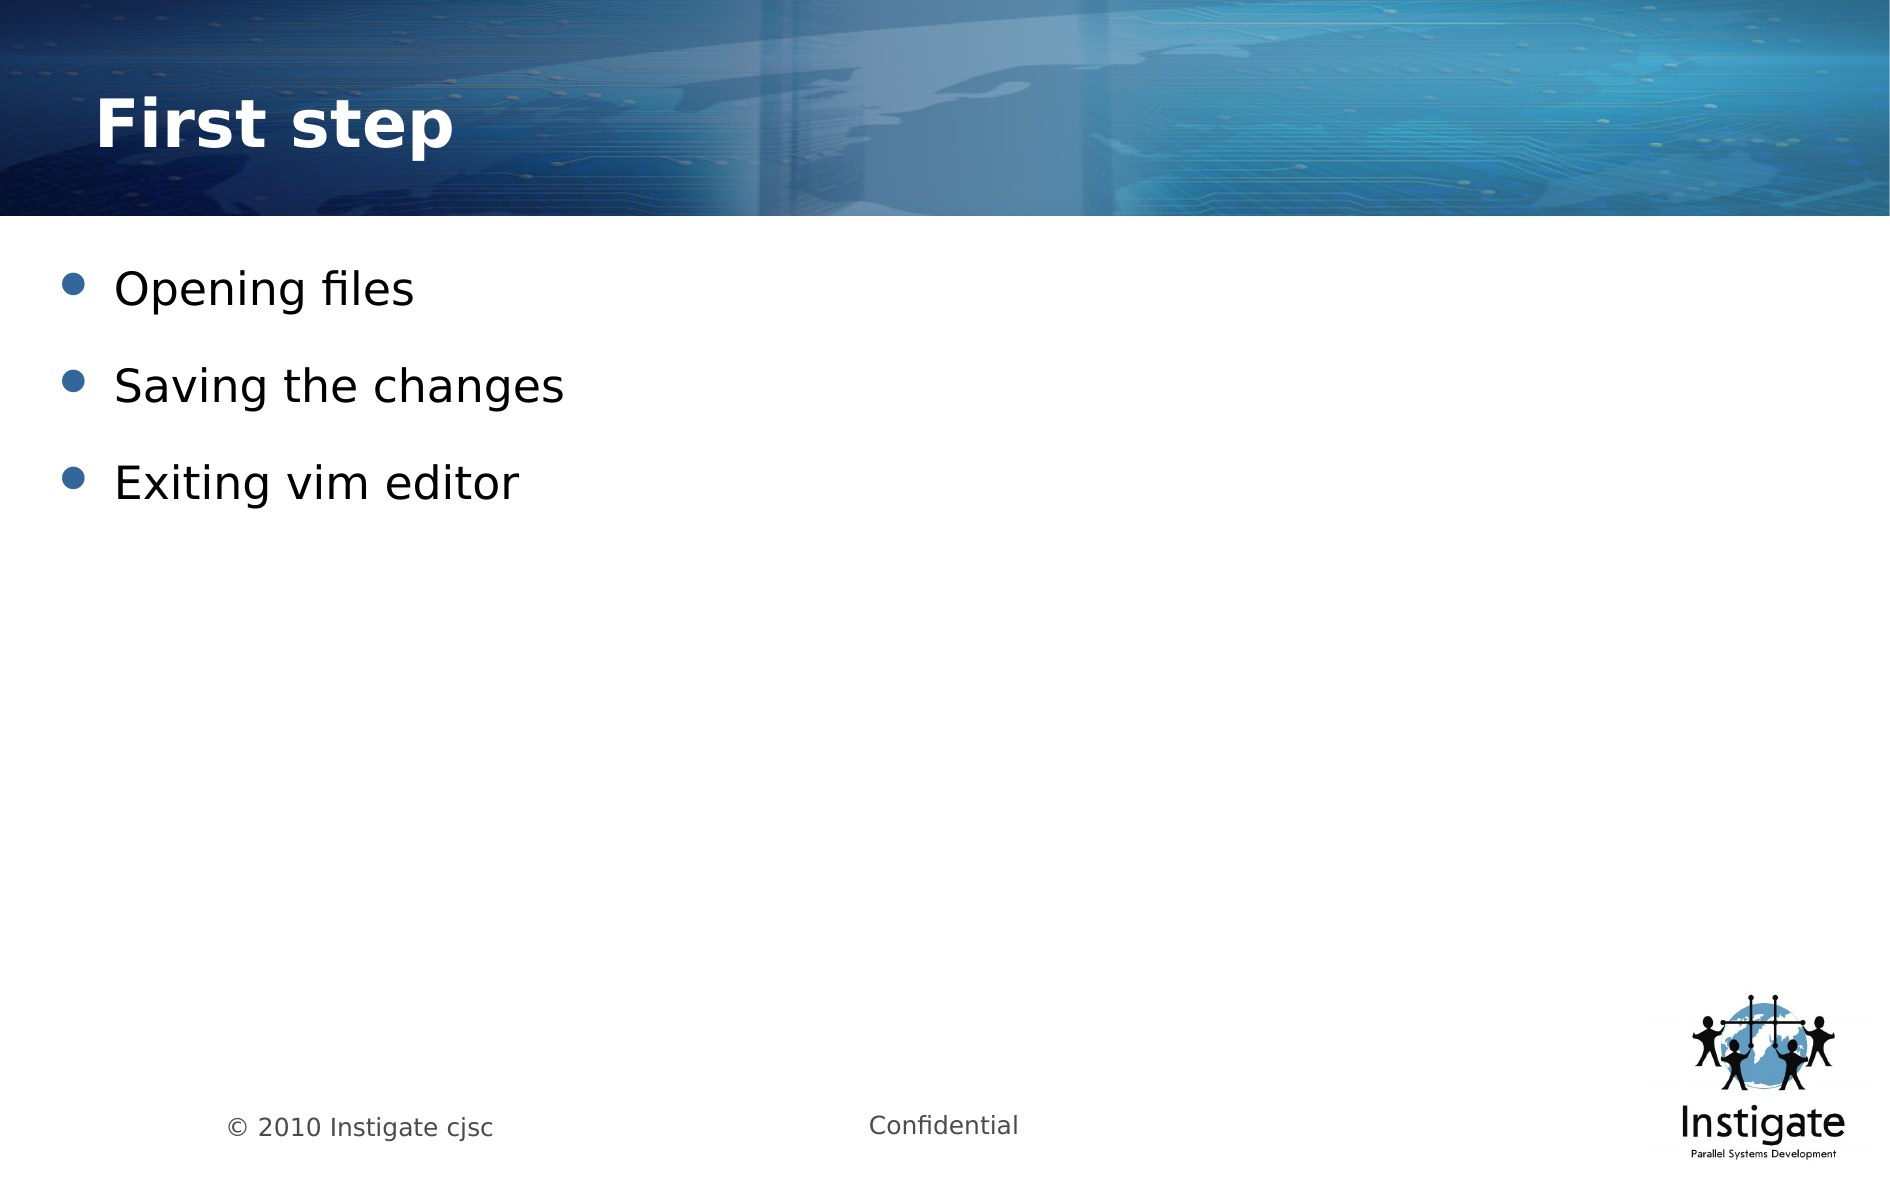

# First step
Opening files
Saving the changes
Exiting vim editor